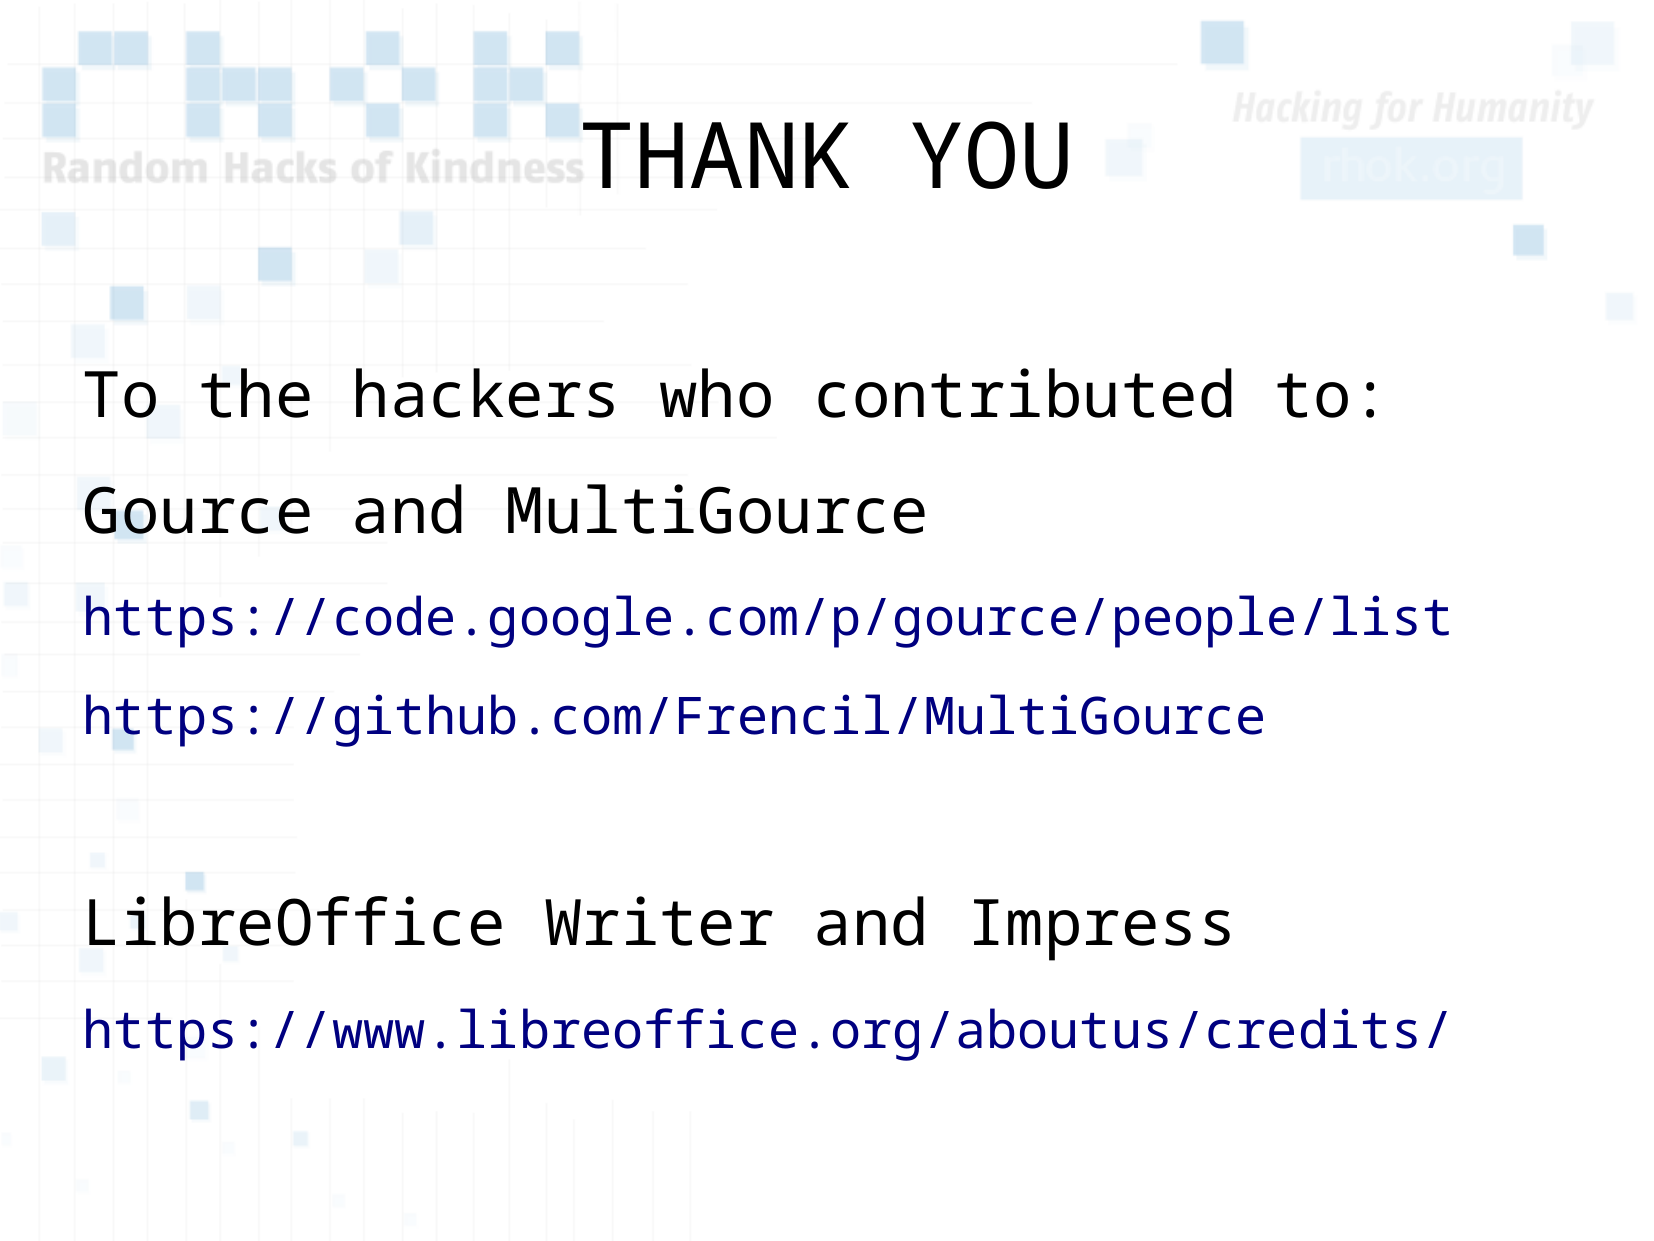

# THANK YOU
To the hackers who contributed to:
Gource and MultiGource
https://code.google.com/p/gource/people/list
https://github.com/Frencil/MultiGource
LibreOffice Writer and Impress
https://www.libreoffice.org/aboutus/credits/